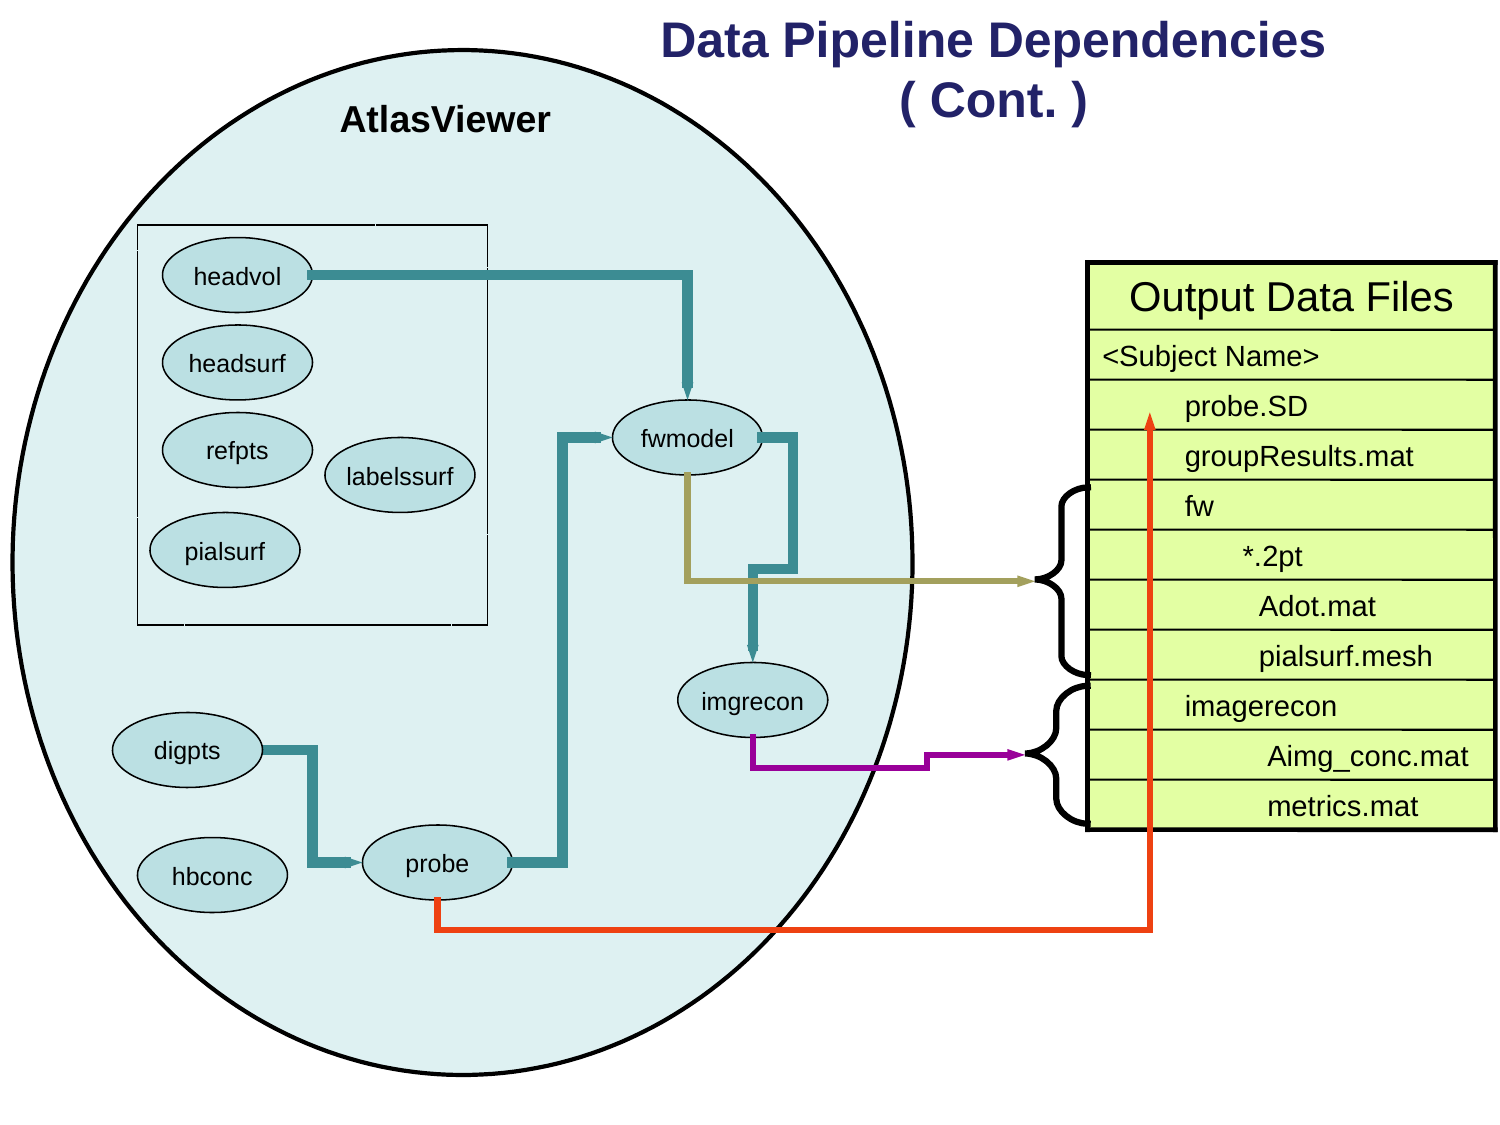

Data Pipeline Dependencies
( Cont. )
AtlasViewer
headvol
Output Data Files
<Subject Name>
 probe.SD
 groupResults.mat
 fw
 *.2pt
 Adot.mat
 pialsurf.mesh
 imagerecon
 Aimg_conc.mat
 metrics.mat
headsurf
fwmodel
refpts
labelssurf
pialsurf
imgrecon
digpts
probe
hbconc